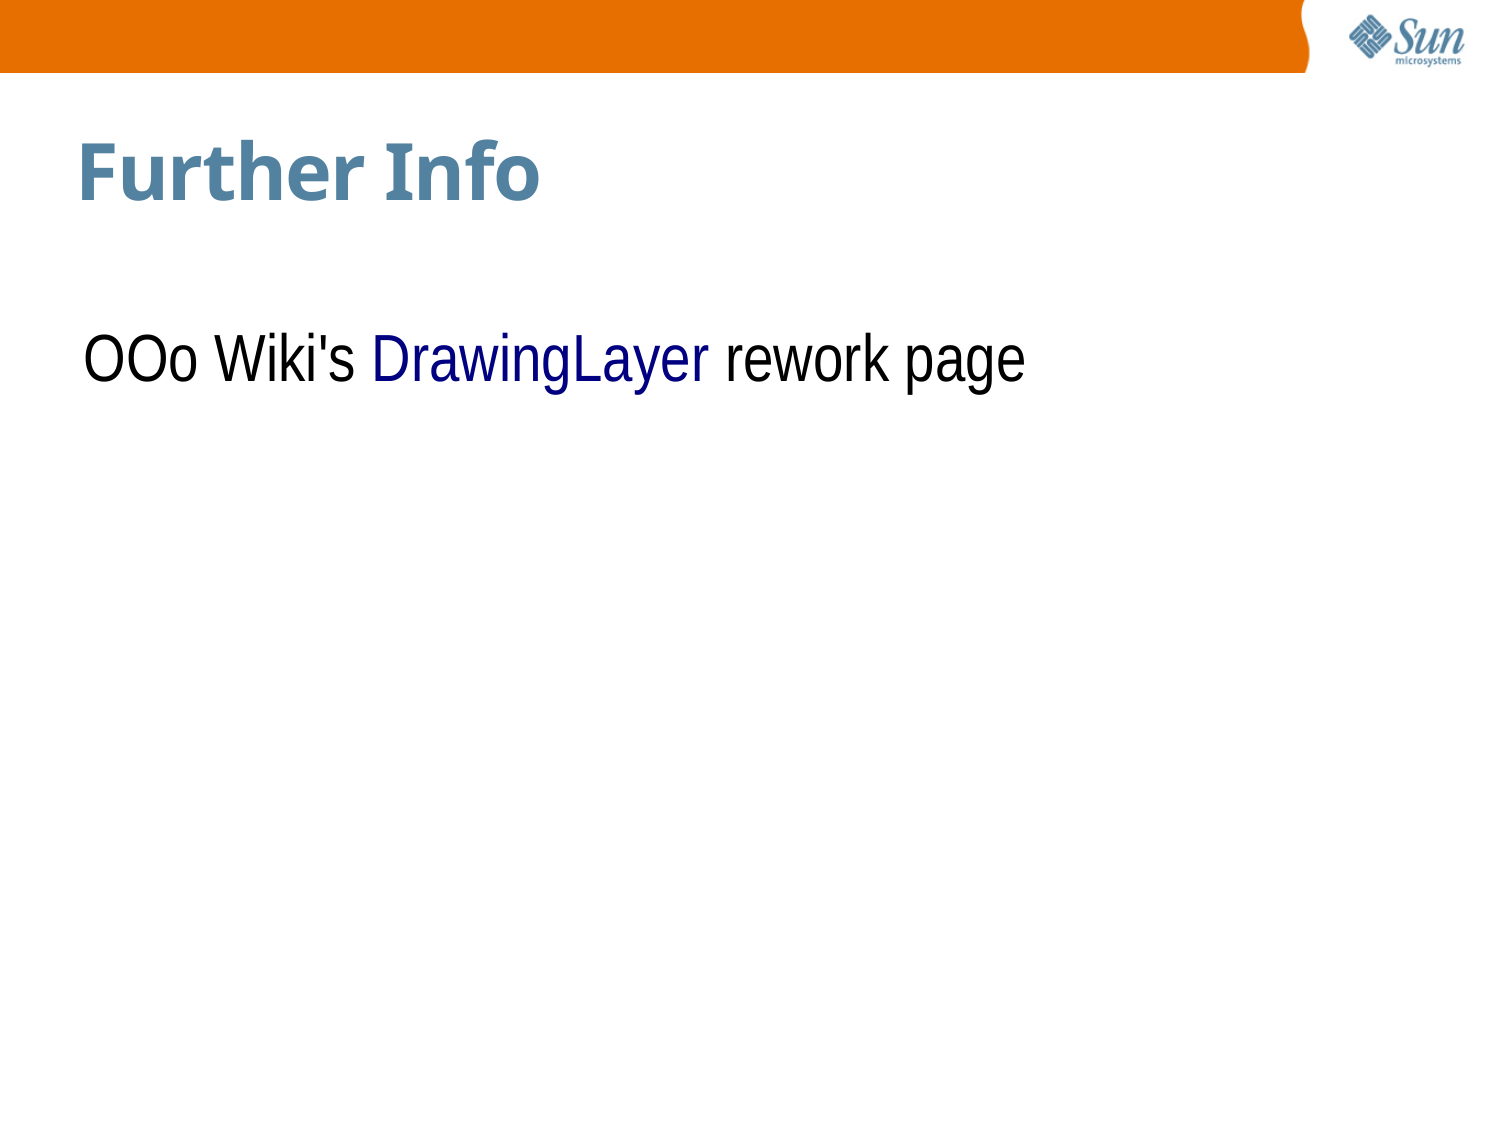

# Further Info
OOo Wiki's DrawingLayer rework page